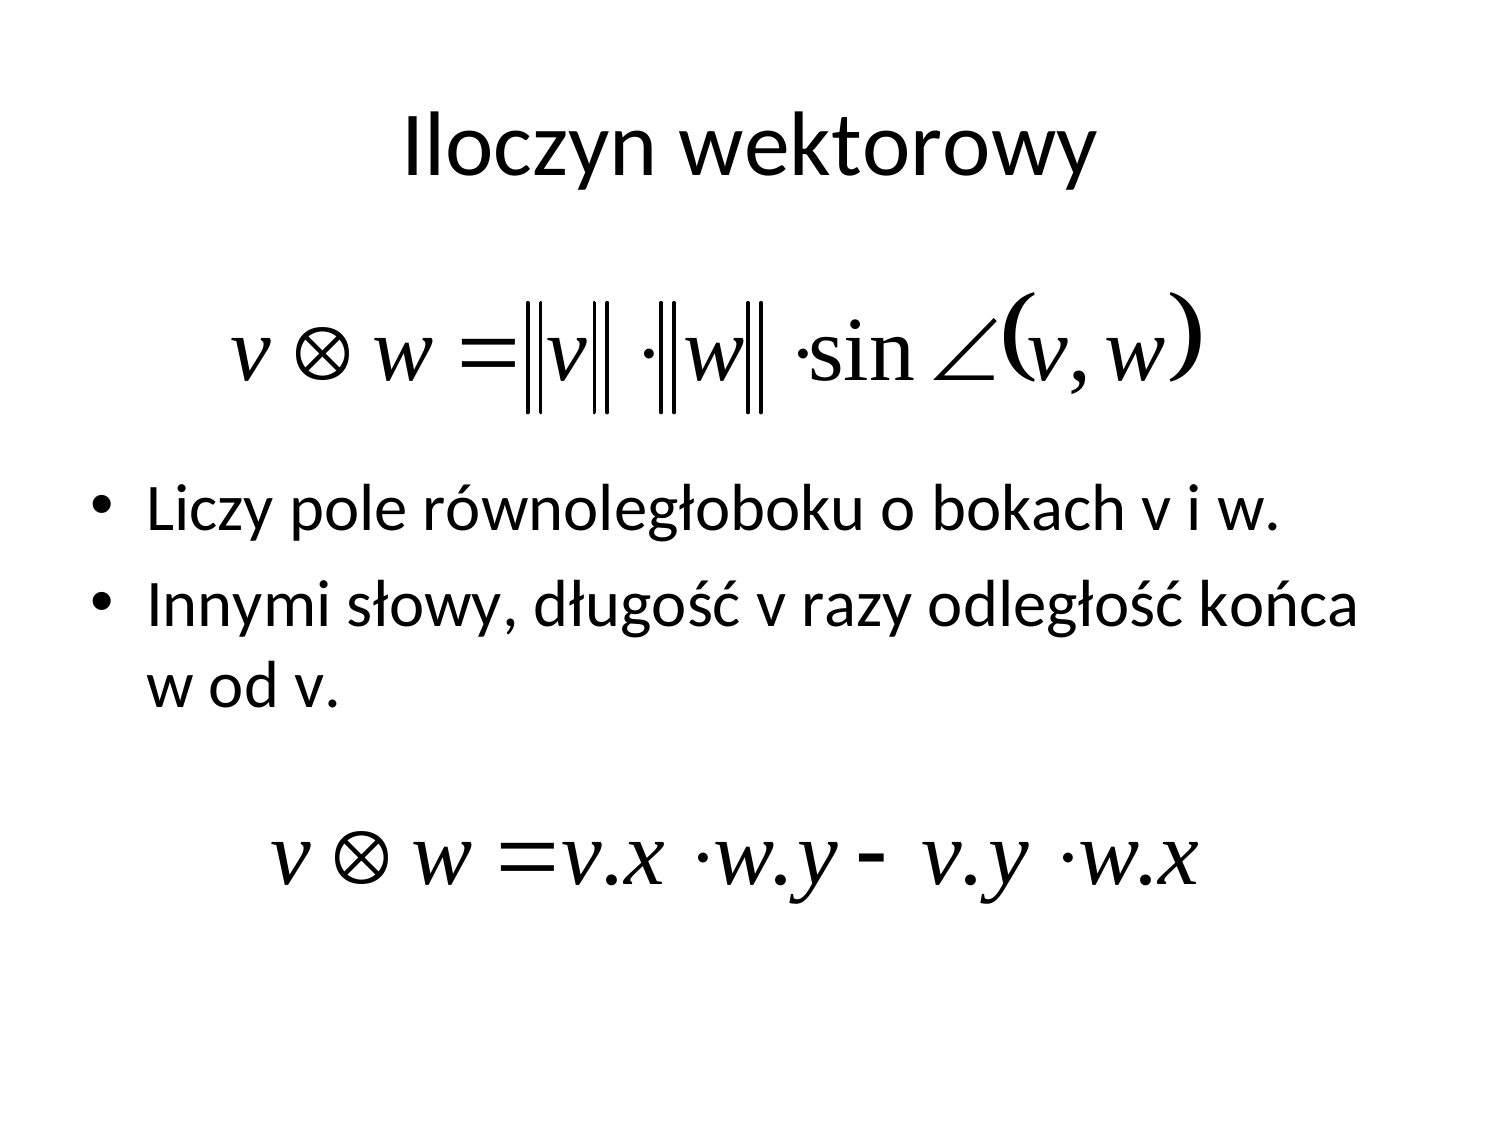

# Iloczyn wektorowy
Liczy pole równoległoboku o bokach v i w.
Innymi słowy, długość v razy odległość końca w od v.